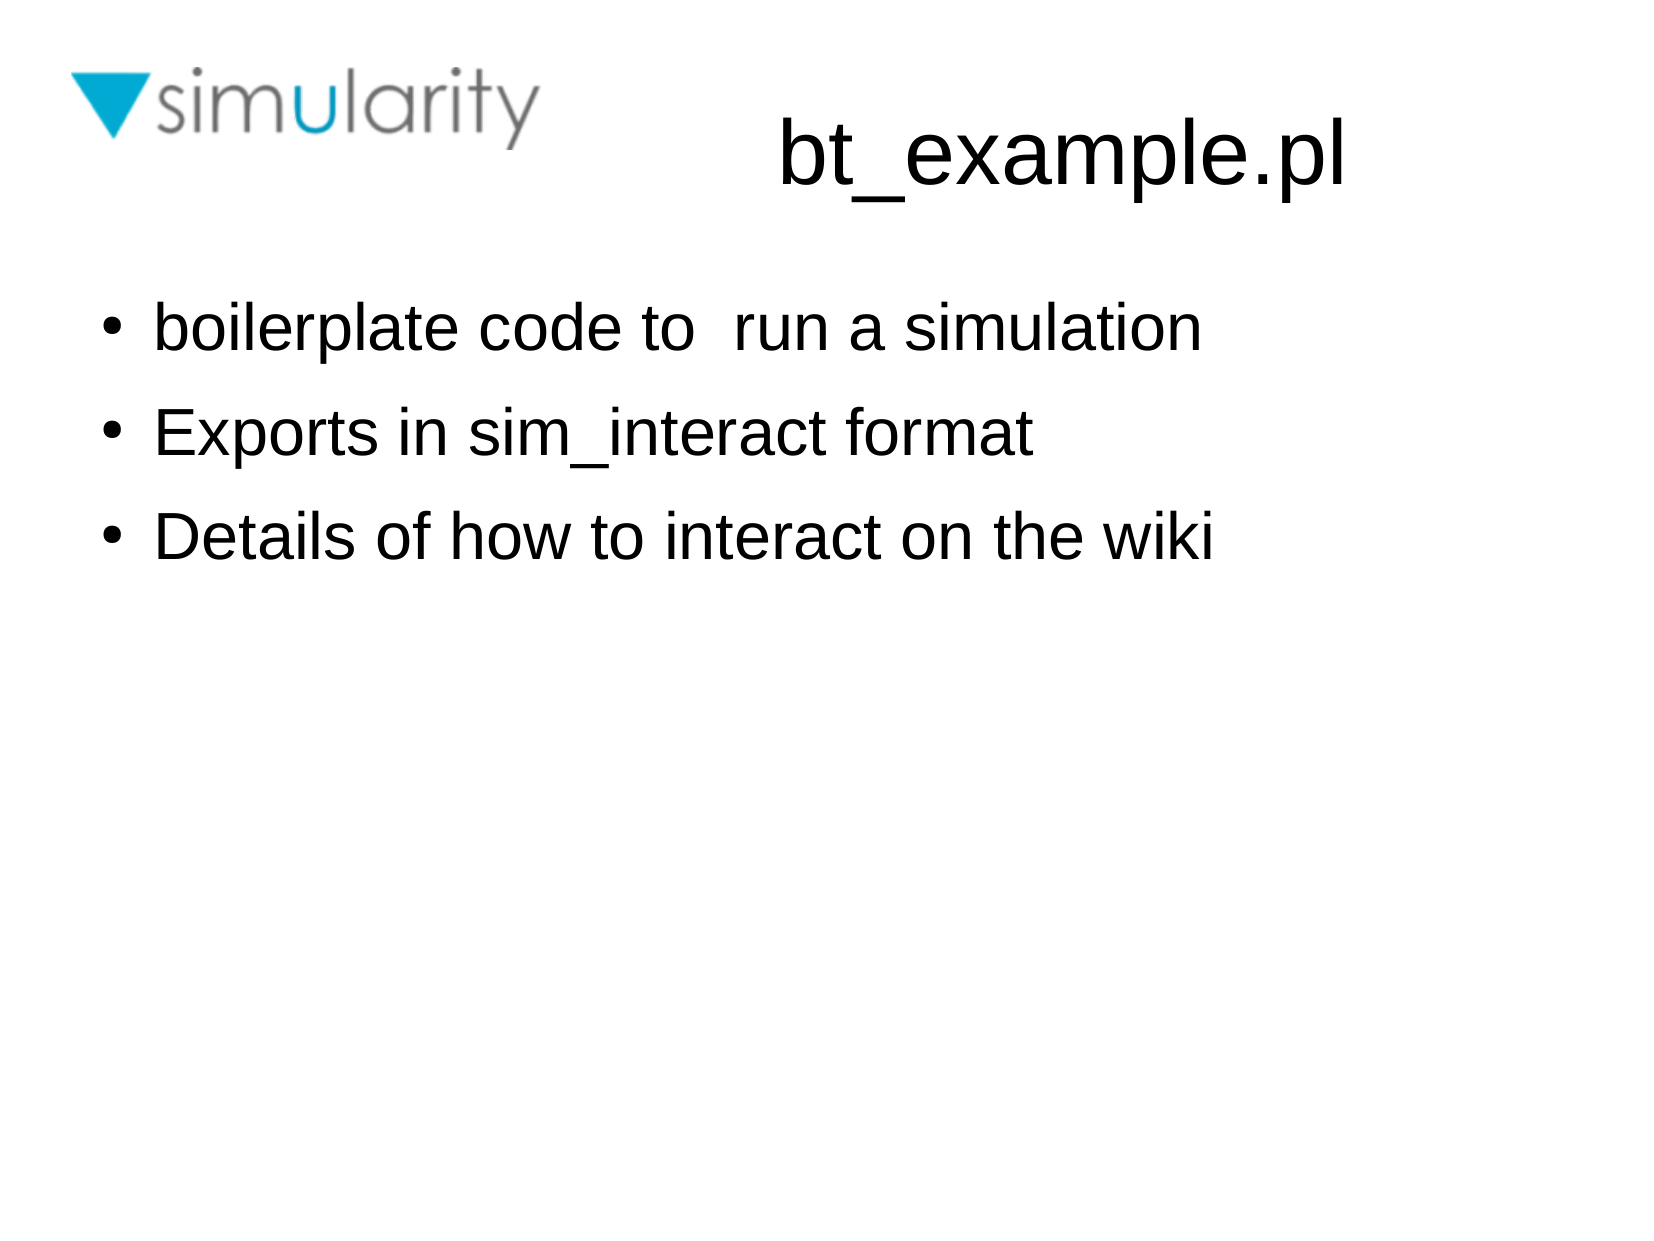

# bt_example.pl
boilerplate code to run a simulation
Exports in sim_interact format
Details of how to interact on the wiki